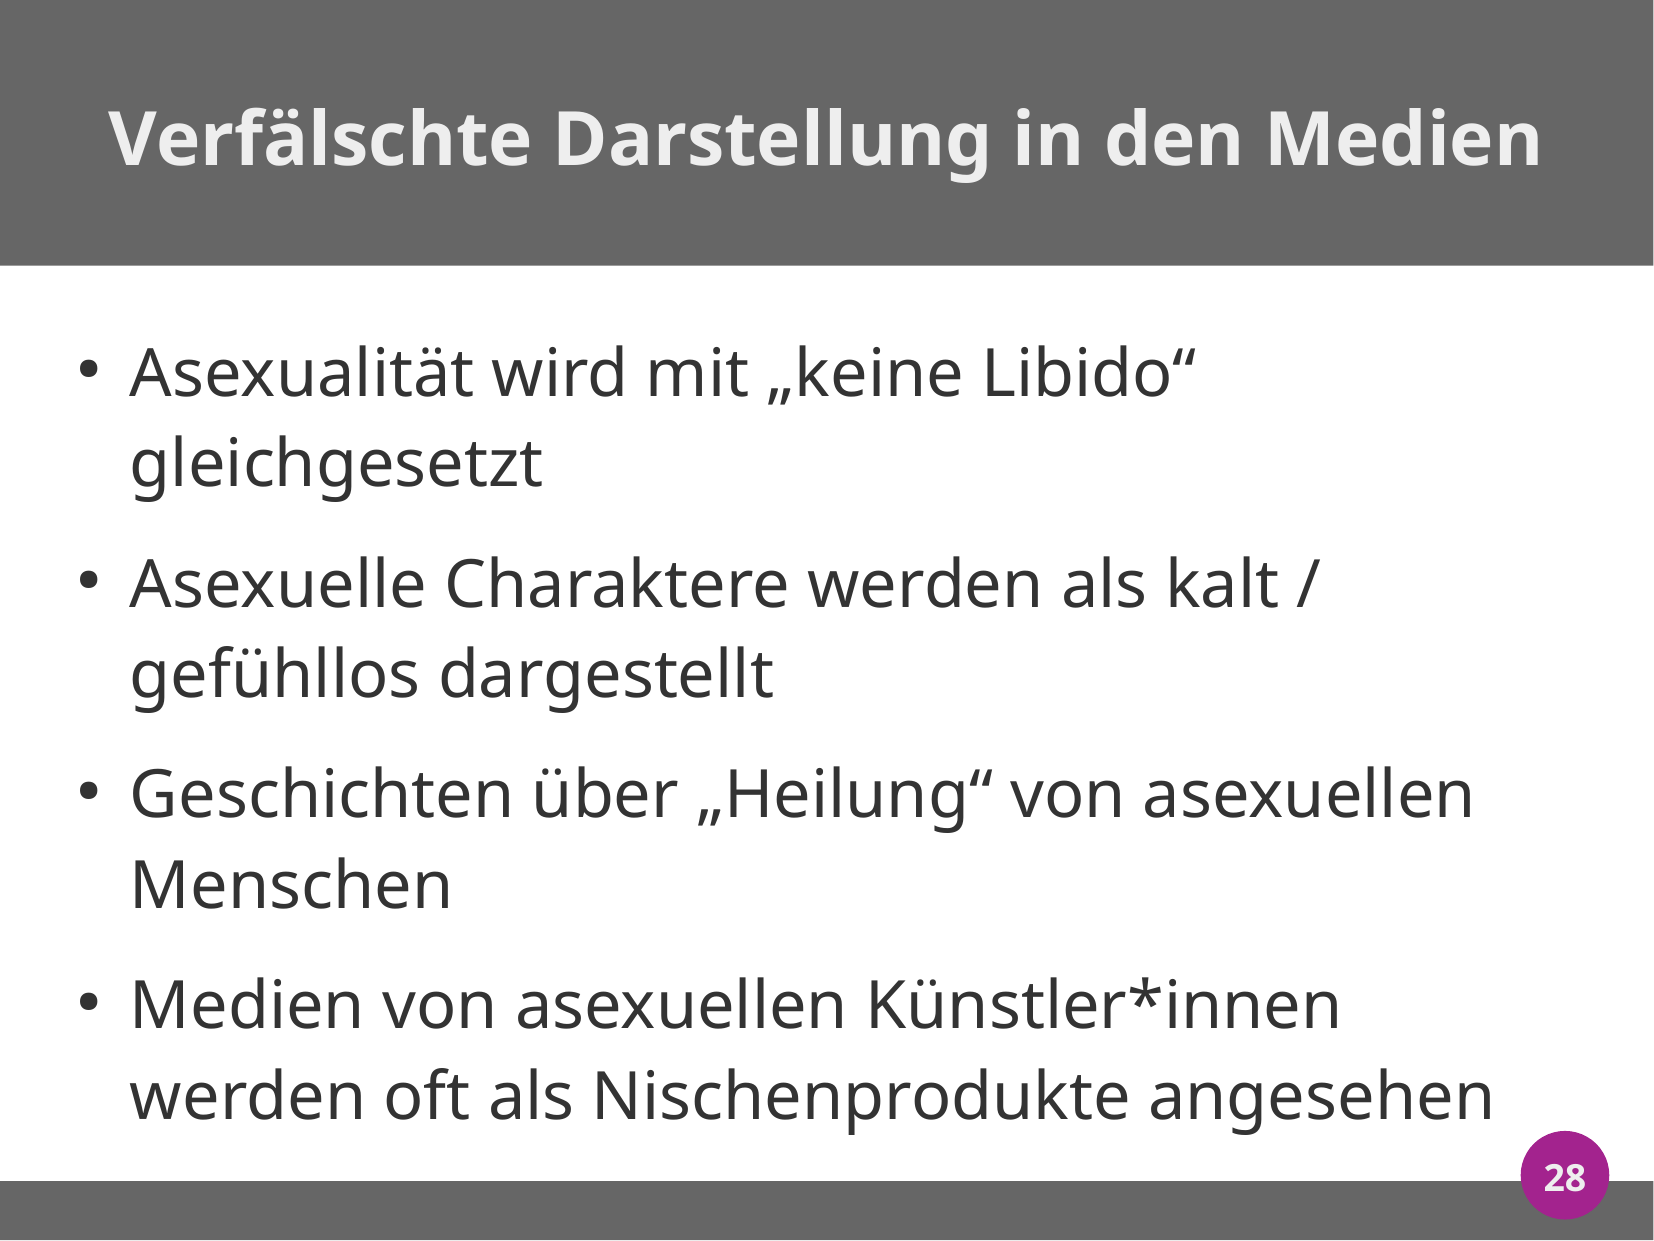

# Verfälschte Darstellung in den Medien
Asexualität wird mit „keine Libido“ gleichgesetzt
Asexuelle Charaktere werden als kalt / gefühllos dargestellt
Geschichten über „Heilung“ von asexuellen Menschen
Medien von asexuellen Künstler*innen werden oft als Nischenprodukte angesehen
28